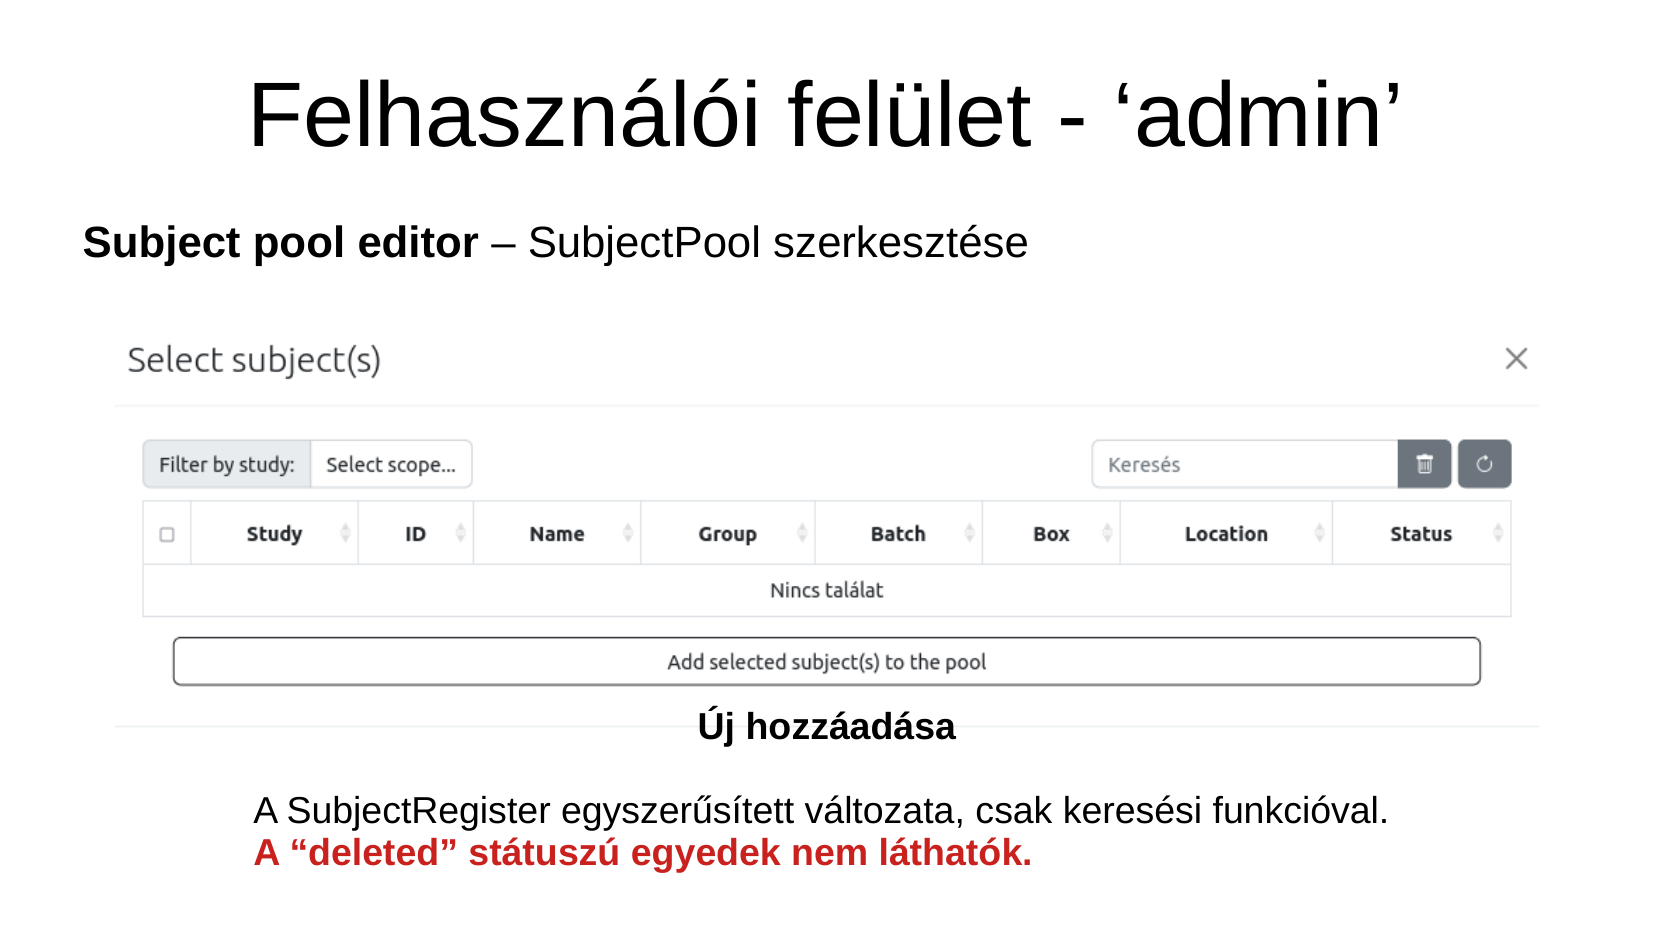

# Felhasználói felület - ‘admin’
Subject pool editor – SubjectPool szerkesztése
Új hozzáadása
A SubjectRegister egyszerűsített változata, csak keresési funkcióval.
A “deleted” státuszú egyedek nem láthatók.